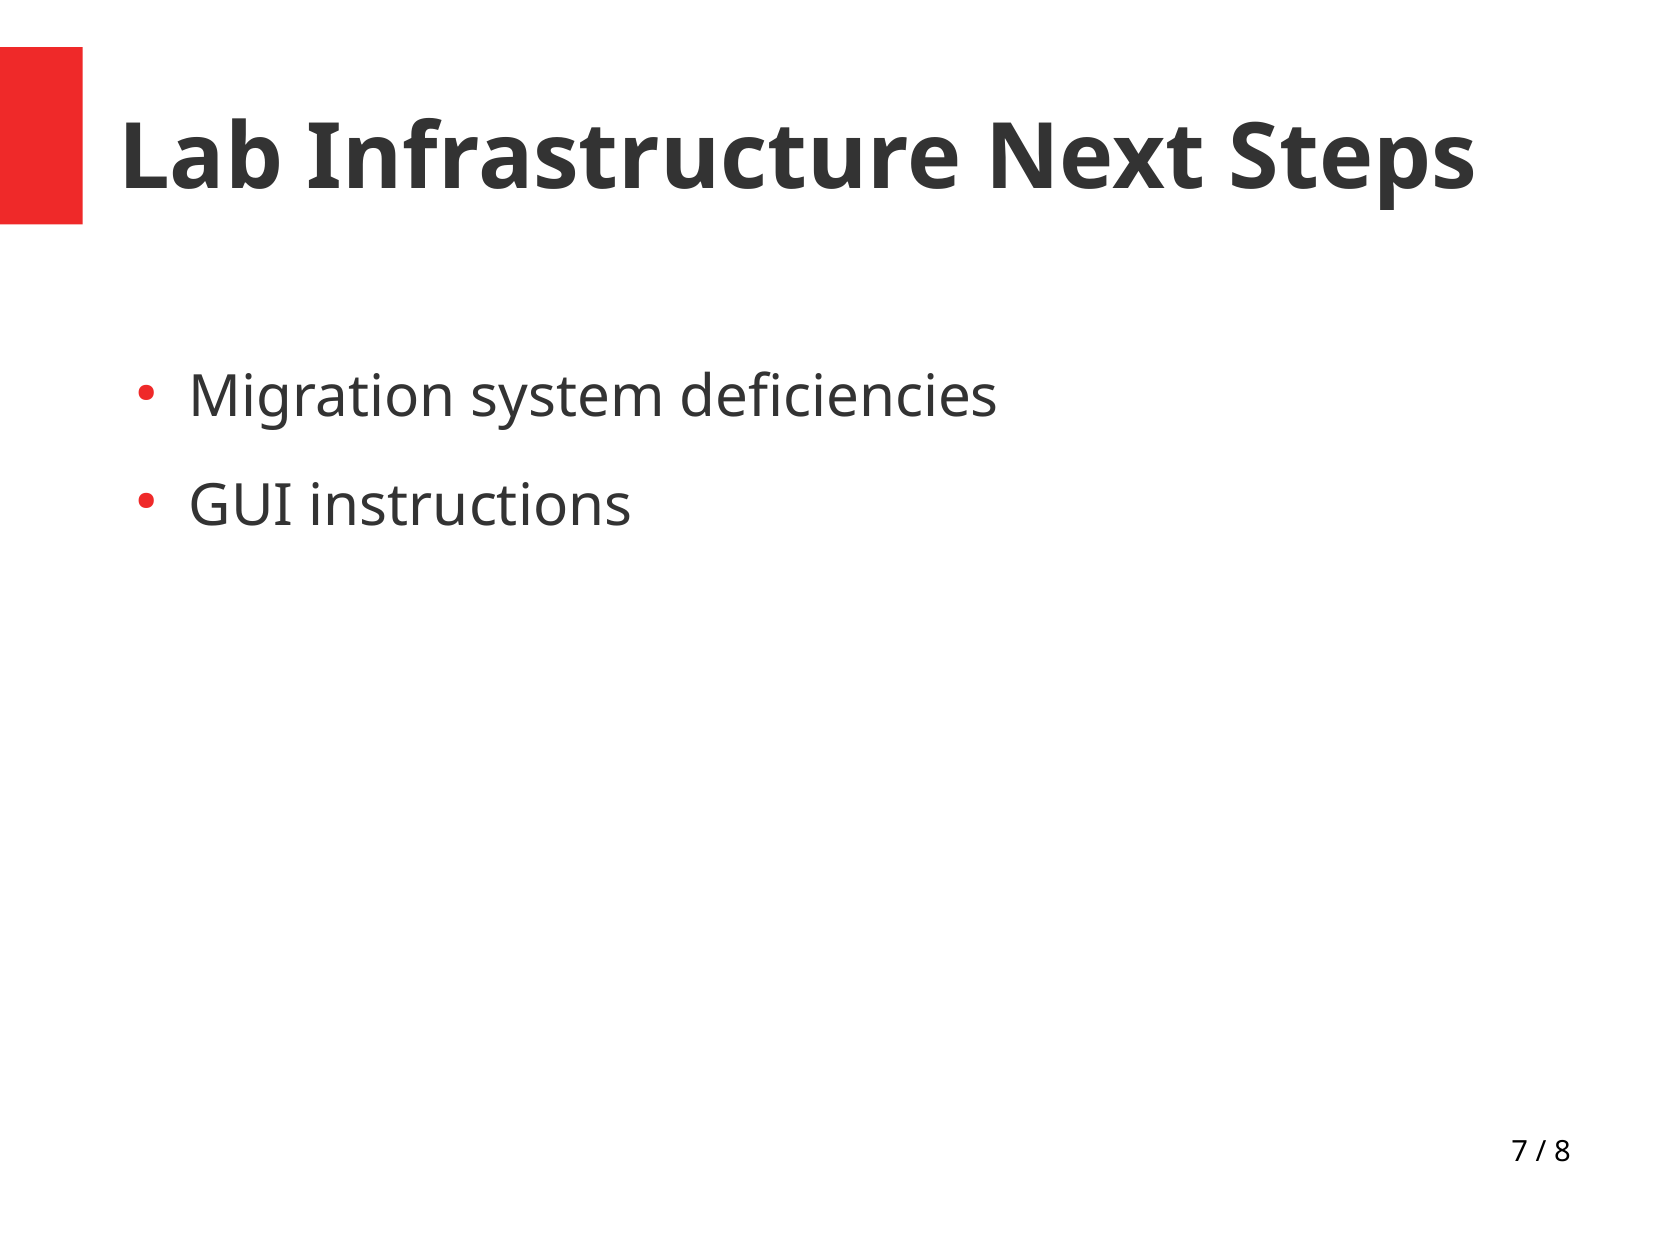

# Lab Infrastructure Next Steps
Migration system deficiencies
GUI instructions
7